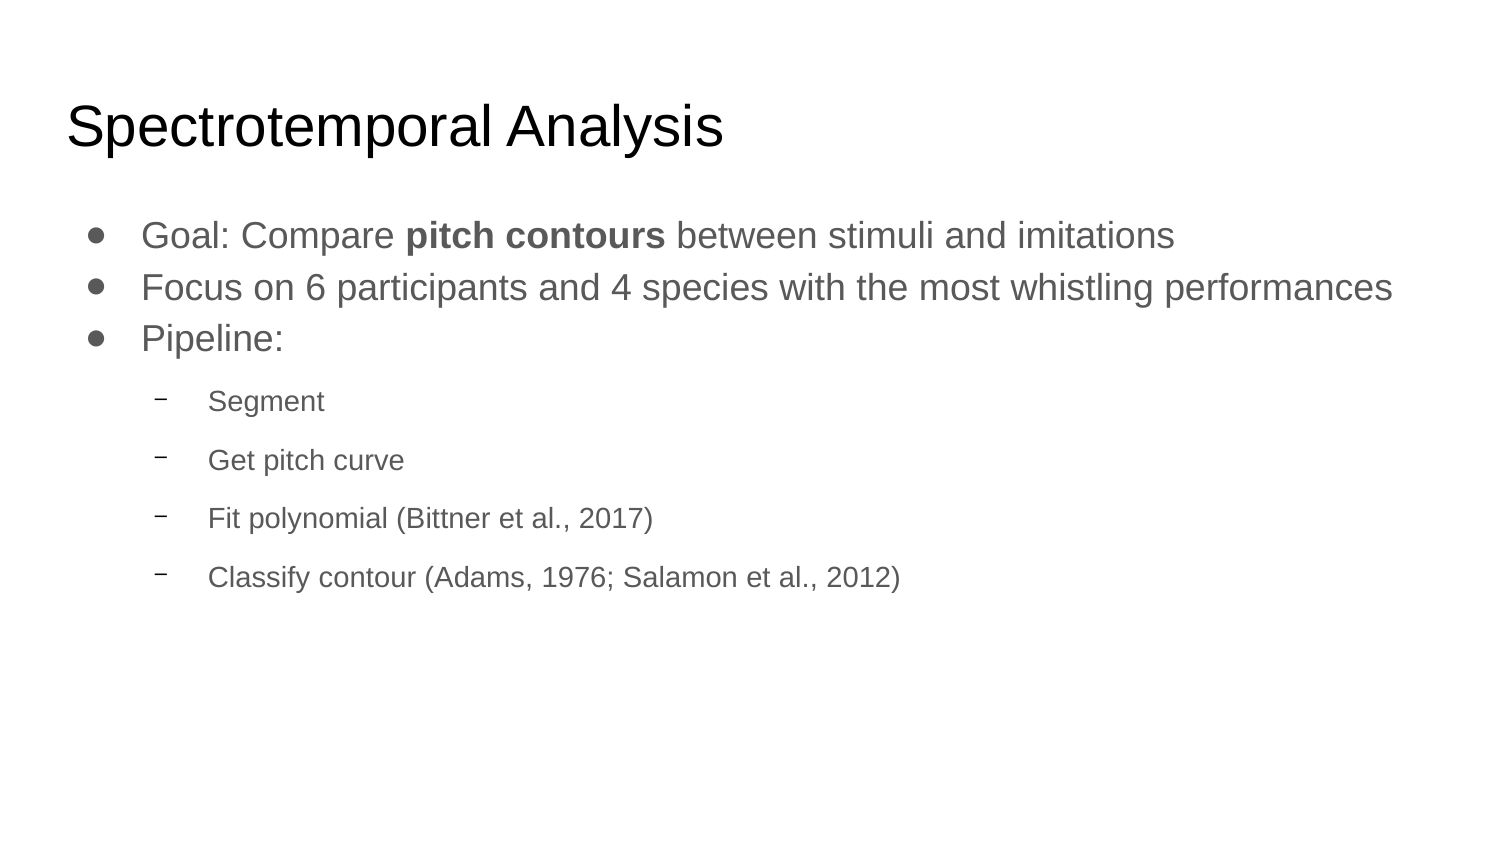

# Spectrotemporal Analysis
Goal: Compare pitch contours between stimuli and imitations
Focus on 6 participants and 4 species with the most whistling performances
Pipeline:
Segment
Get pitch curve
Fit polynomial (Bittner et al., 2017)
Classify contour (Adams, 1976; Salamon et al., 2012)